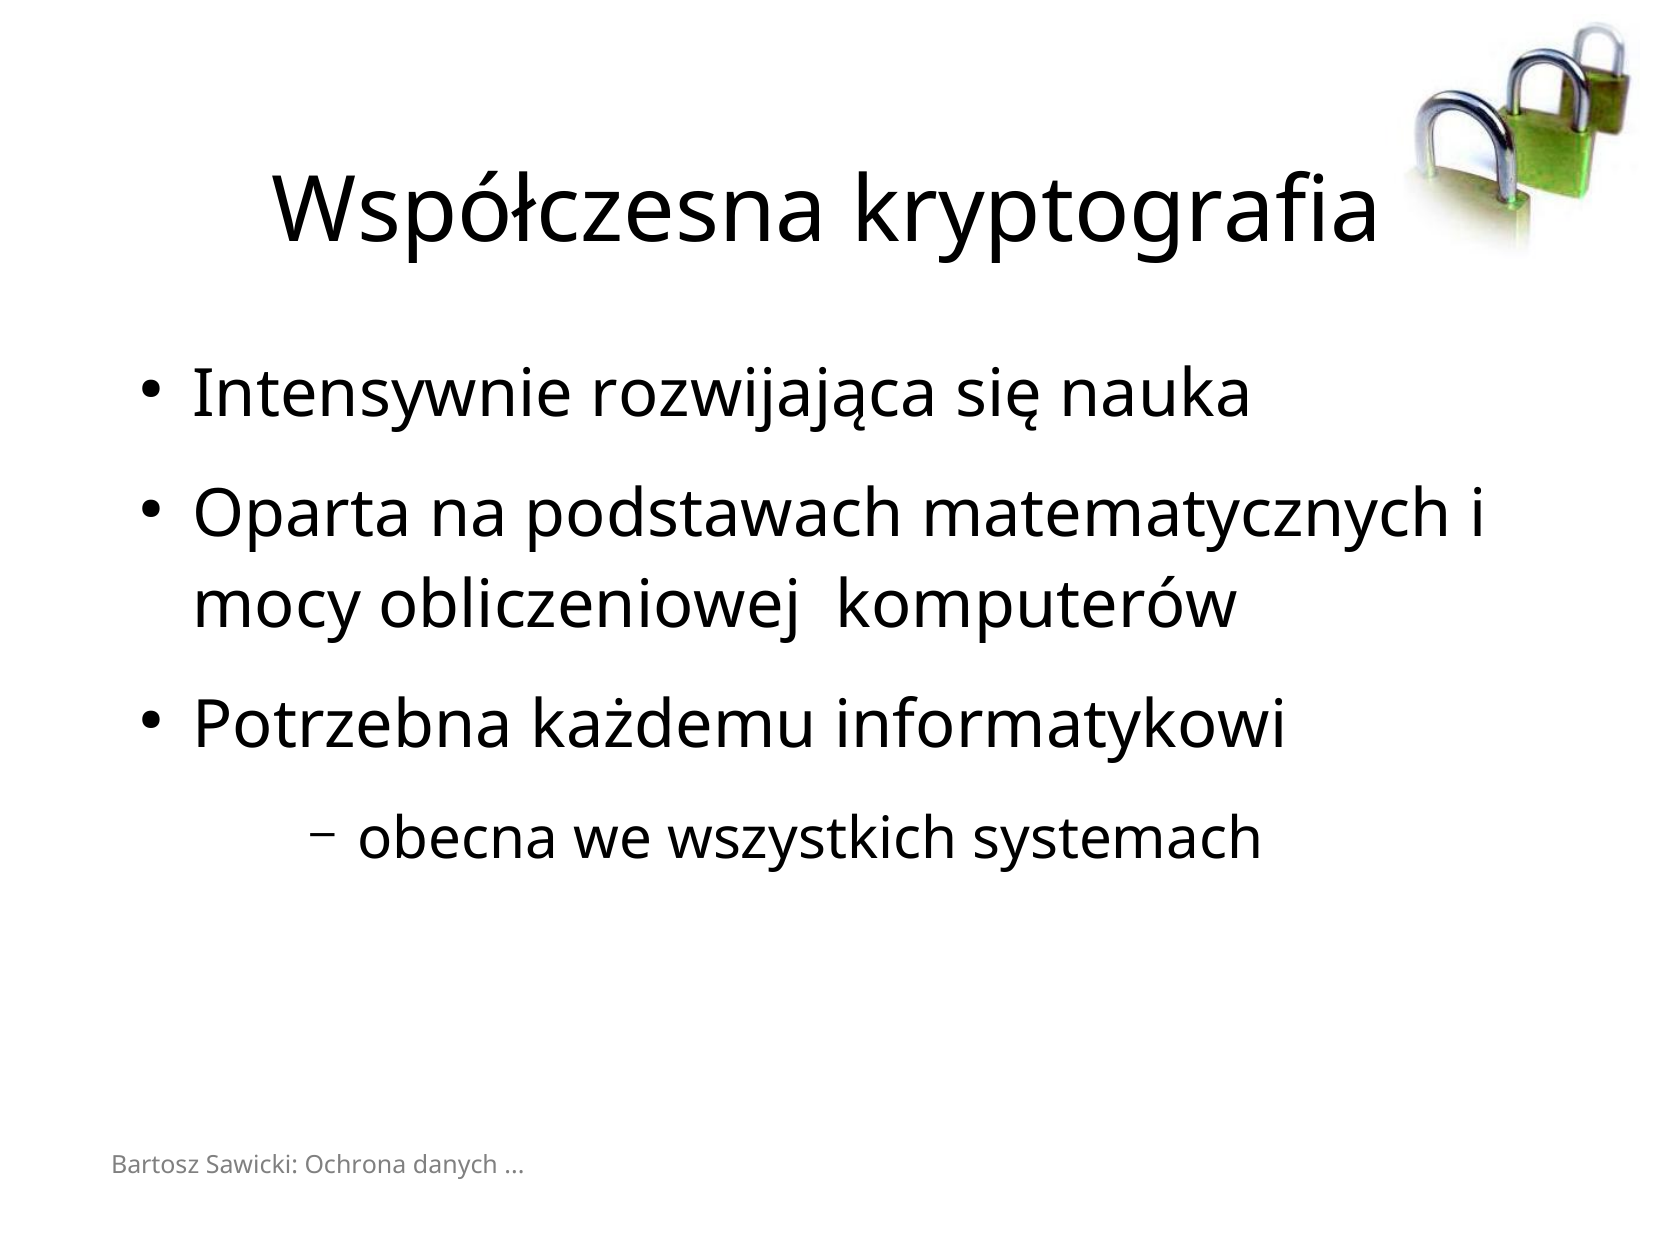

# Współczesna kryptografia
Intensywnie rozwijająca się nauka
Oparta na podstawach matematycznych i mocy obliczeniowej komputerów
Potrzebna każdemu informatykowi
obecna we wszystkich systemach